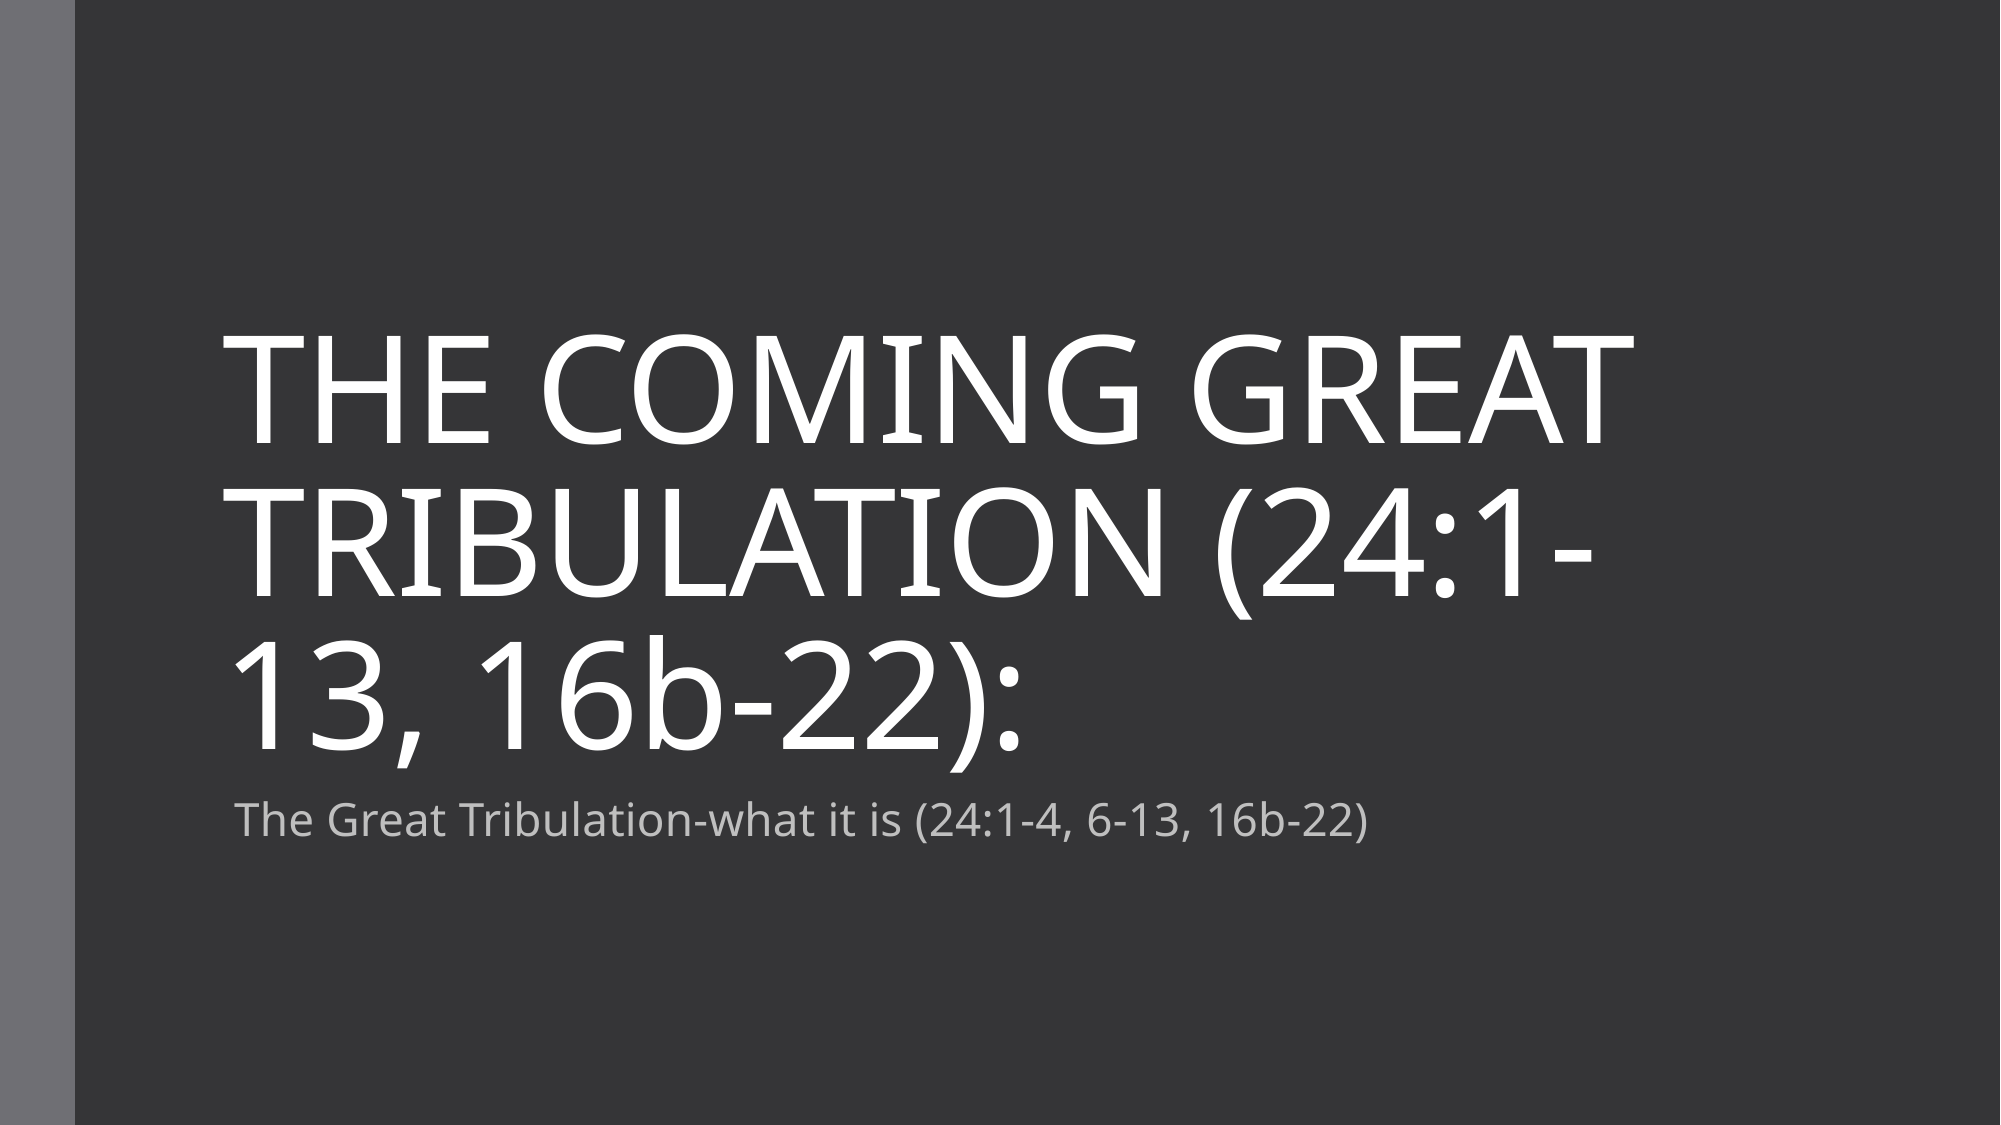

# THE COMING GREAT TRIBULATION (24:1-13, 16b-22):
 The Great Tribulation-what it is (24:1-4, 6-13, 16b-22)